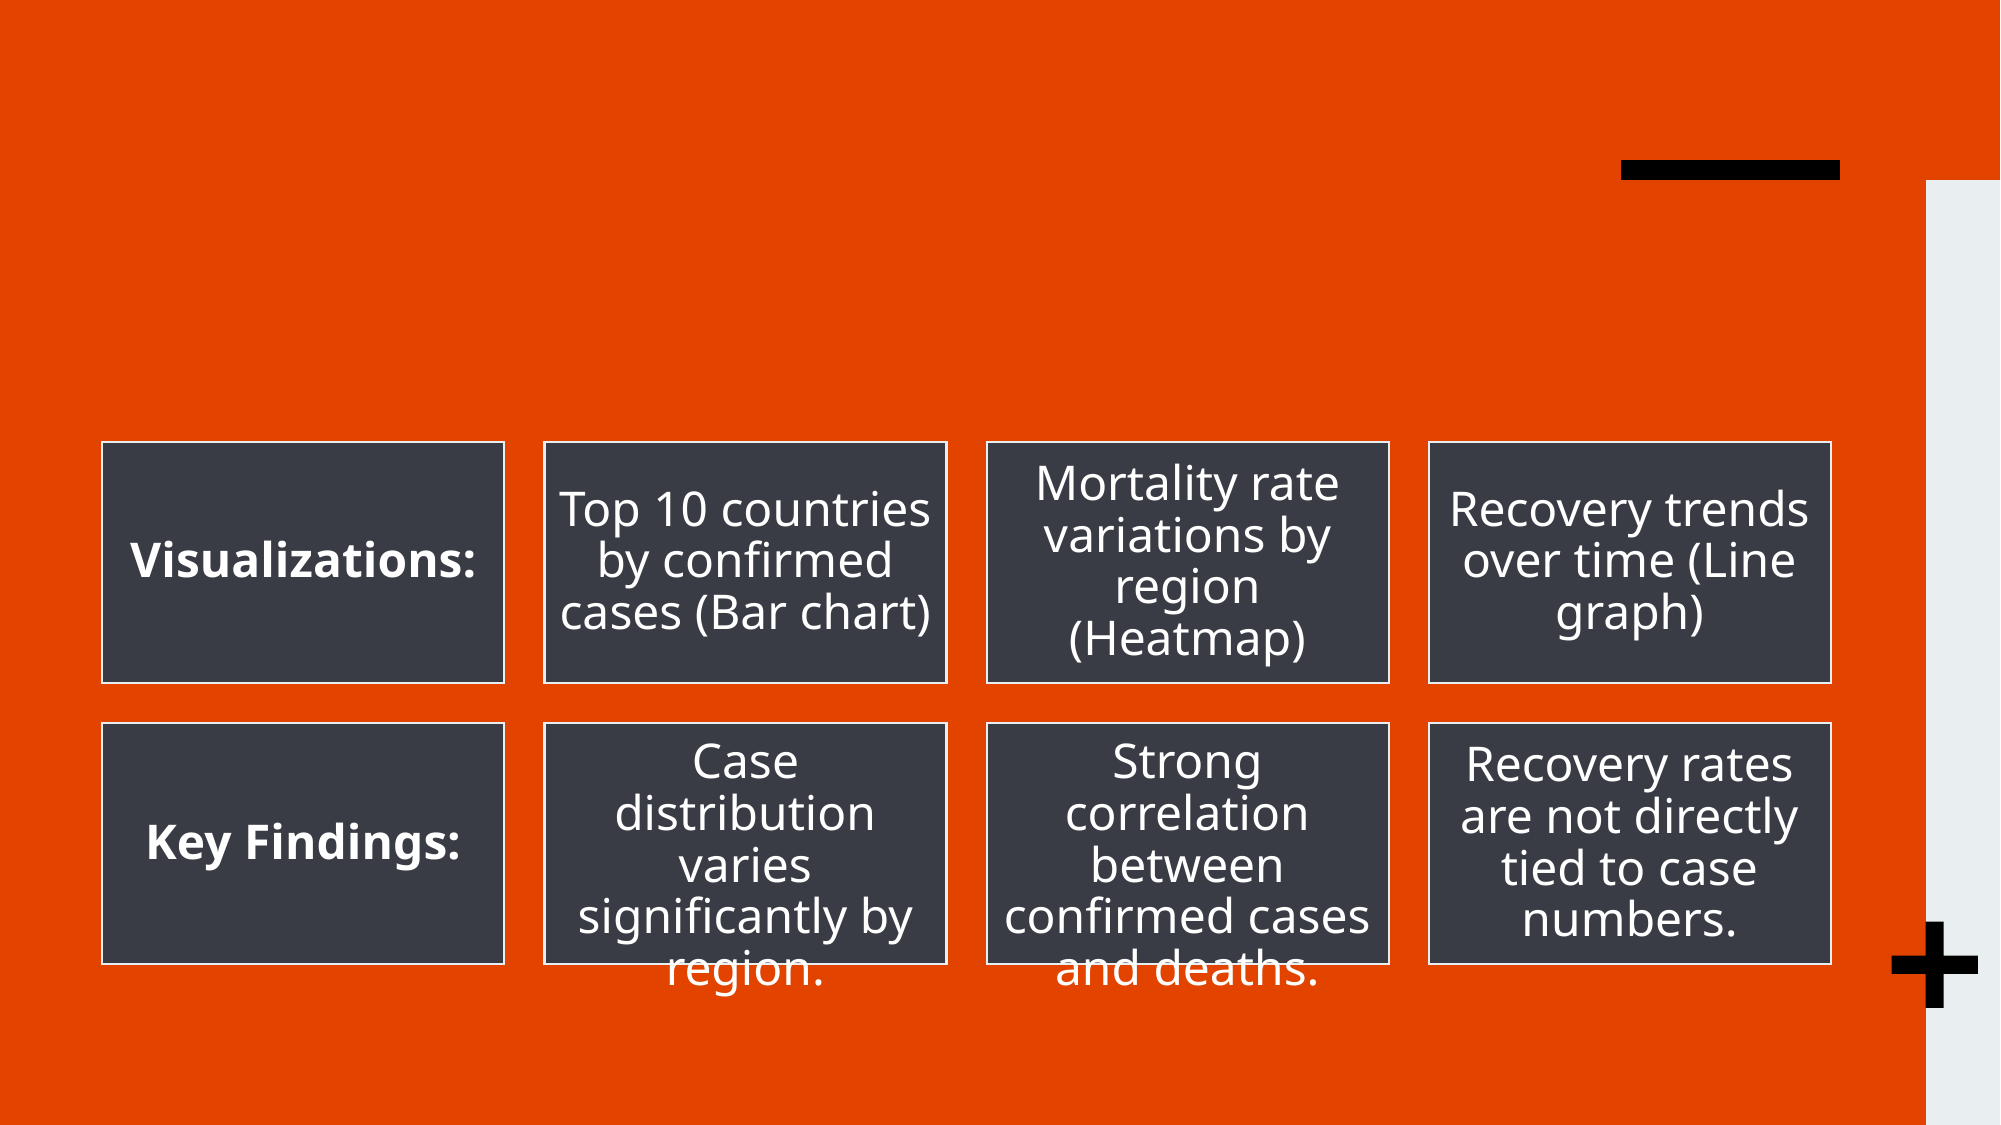

Visualizations:
Top 10 countries by confirmed cases (Bar chart)
Mortality rate variations by region (Heatmap)
Recovery trends over time (Line graph)
Key Findings:
Case distribution varies significantly by region.
Strong correlation between confirmed cases and deaths.
Recovery rates are not directly tied to case numbers.